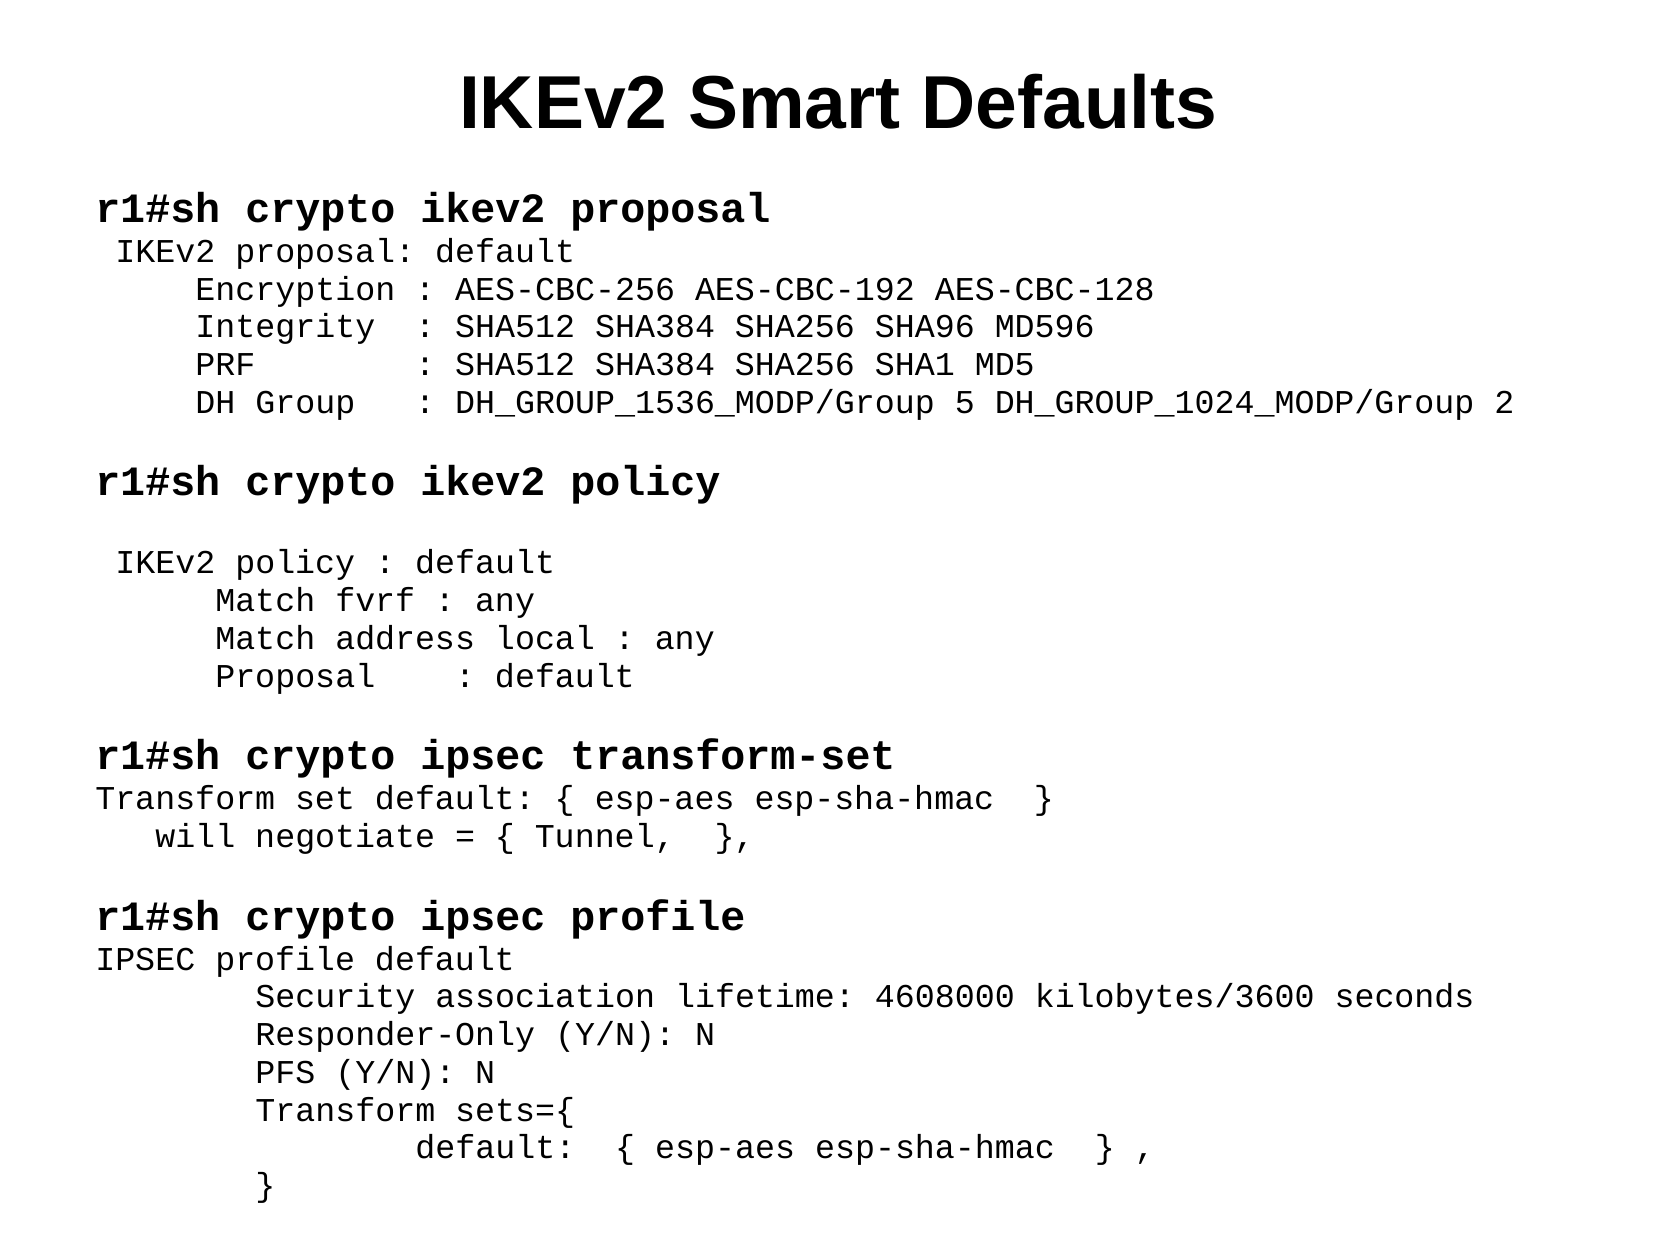

IKEv2 Smart Defaults
# r1#sh crypto ikev2 proposal
 IKEv2 proposal: default
 Encryption : AES-CBC-256 AES-CBC-192 AES-CBC-128
 Integrity : SHA512 SHA384 SHA256 SHA96 MD596
 PRF : SHA512 SHA384 SHA256 SHA1 MD5
 DH Group : DH_GROUP_1536_MODP/Group 5 DH_GROUP_1024_MODP/Group 2
r1#sh crypto ikev2 policy
 IKEv2 policy : default
 Match fvrf : any
 Match address local : any
 Proposal : default
r1#sh crypto ipsec transform-set
Transform set default: { esp-aes esp-sha-hmac }
 will negotiate = { Tunnel, },
r1#sh crypto ipsec profile
IPSEC profile default
 Security association lifetime: 4608000 kilobytes/3600 seconds
 Responder-Only (Y/N): N
 PFS (Y/N): N
 Transform sets={
 default: { esp-aes esp-sha-hmac } ,
 }